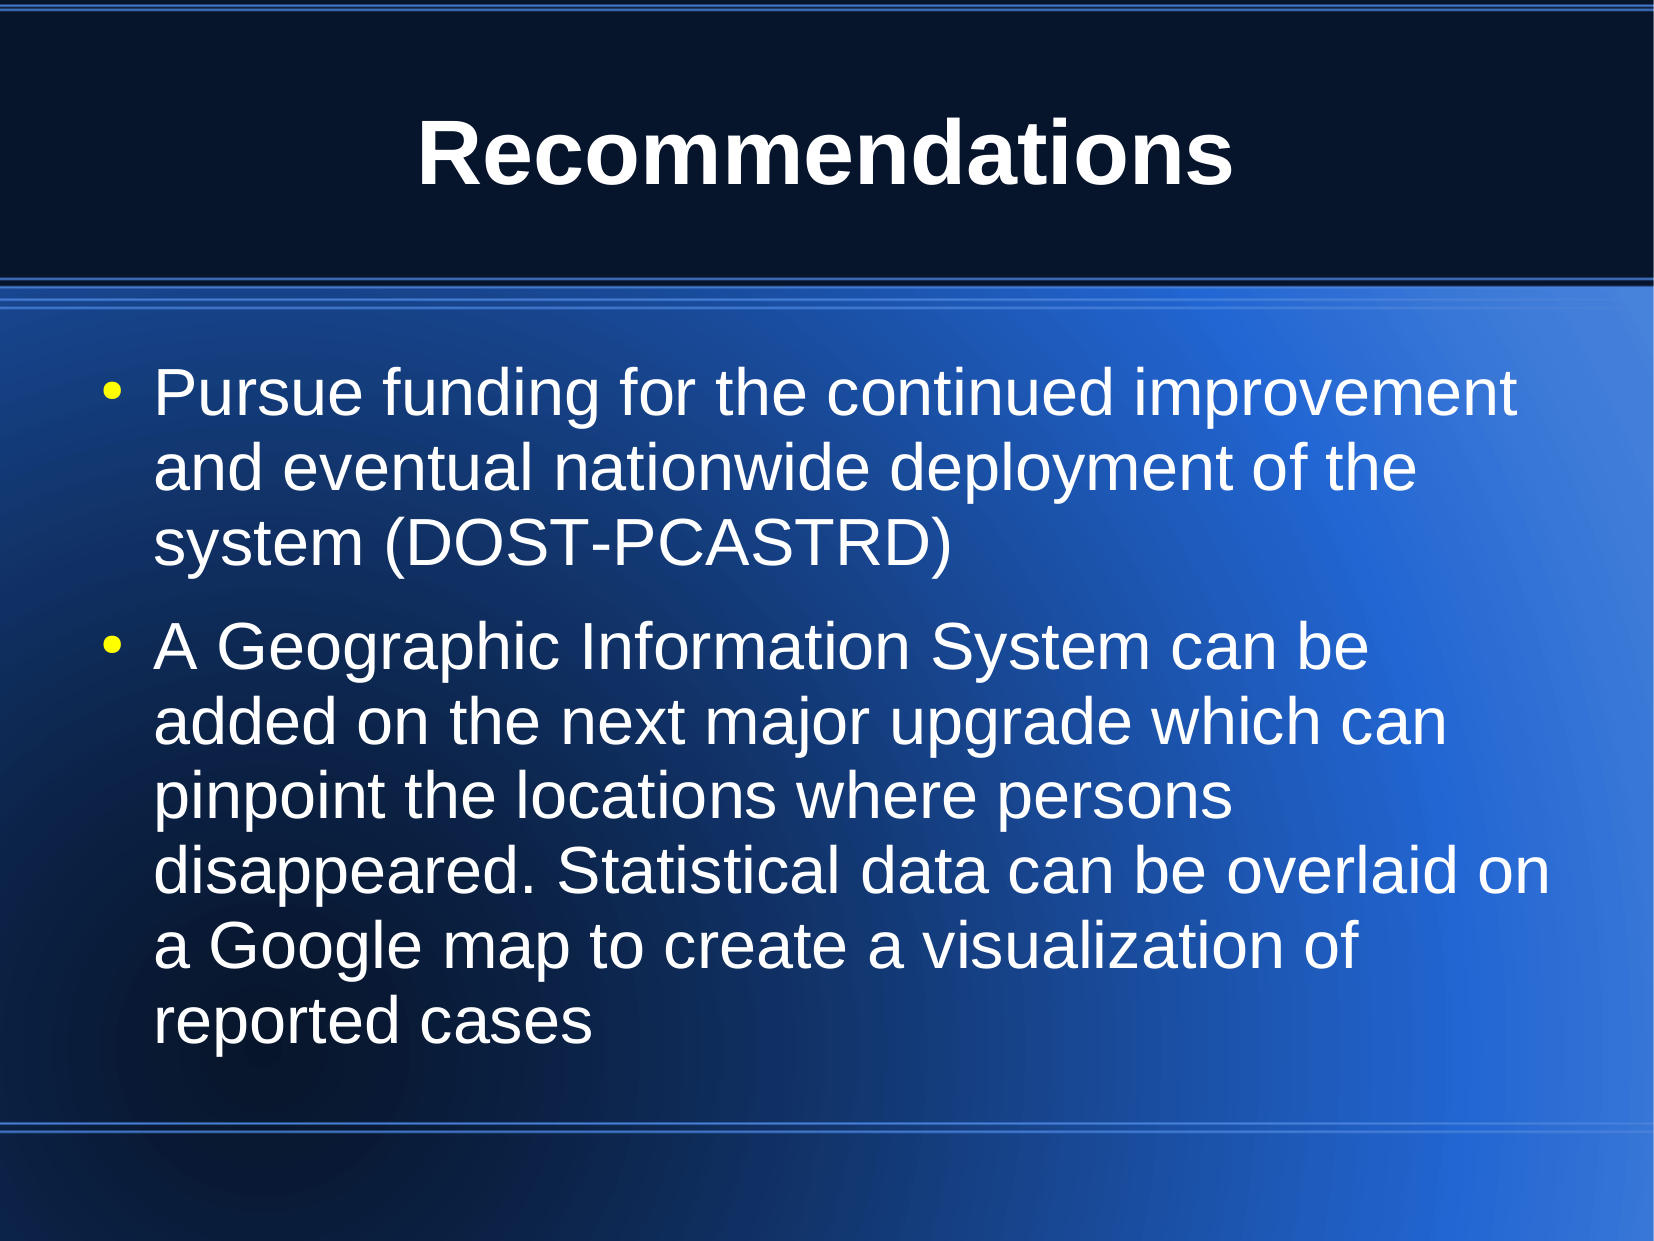

# Recommendations
Pursue funding for the continued improvement and eventual nationwide deployment of the system (DOST-PCASTRD)
A Geographic Information System can be added on the next major upgrade which can pinpoint the locations where persons disappeared. Statistical data can be overlaid on a Google map to create a visualization of reported cases